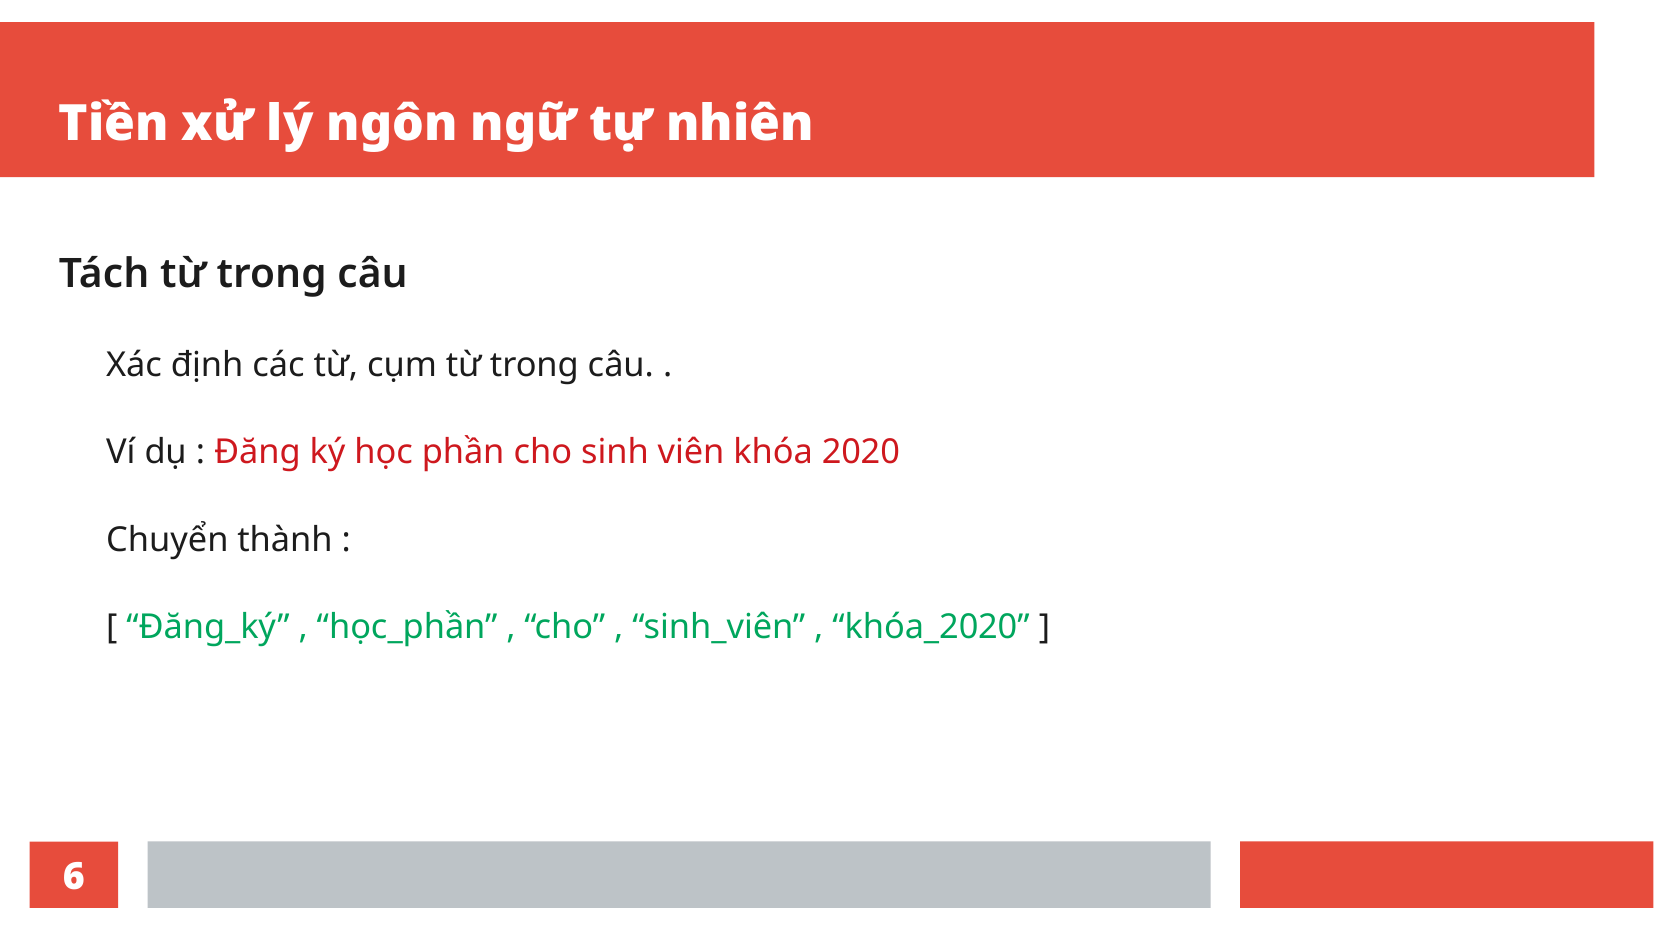

# Tiền xử lý ngôn ngữ tự nhiên
Tách từ trong câu
Xác định các từ, cụm từ trong câu. .
Ví dụ : Đăng ký học phần cho sinh viên khóa 2020
Chuyển thành :
[ “Đăng_ký” , “học_phần” , “cho” , “sinh_viên” , “khóa_2020” ]
6